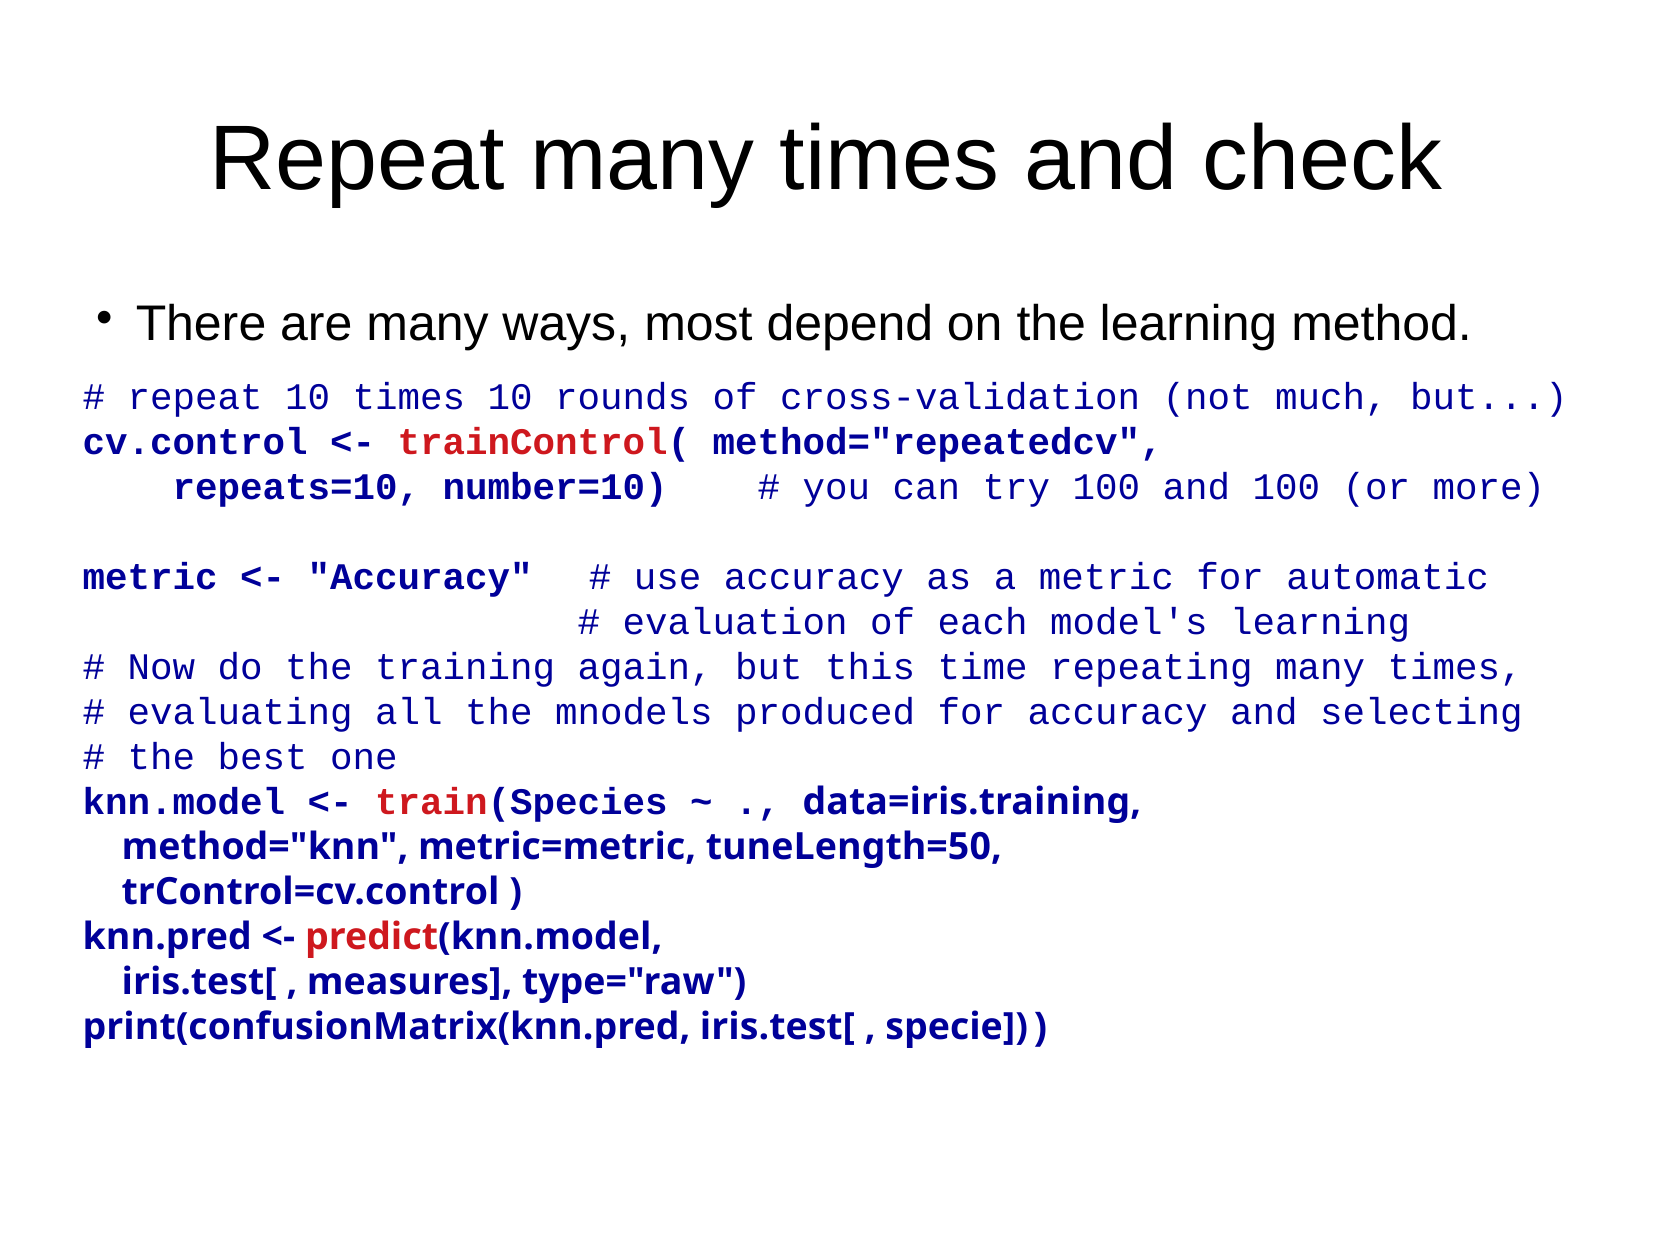

Repeat many times and check
There are many ways, most depend on the learning method.
# repeat 10 times 10 rounds of cross-validation (not much, but...)
cv.control <- trainControl( method="repeatedcv",
 repeats=10, number=10) # you can try 100 and 100 (or more)
metric <- "Accuracy"	# use accuracy as a metric for automatic
 # evaluation of each model's learning
# Now do the training again, but this time repeating many times,
# evaluating all the mnodels produced for accuracy and selecting
# the best one
knn.model <- train(Species ~ ., data=iris.training,
 method="knn", metric=metric, tuneLength=50,
 trControl=cv.control )
knn.pred <- predict(knn.model,
 iris.test[ , measures], type="raw")
print(confusionMatrix(knn.pred, iris.test[ , specie]))